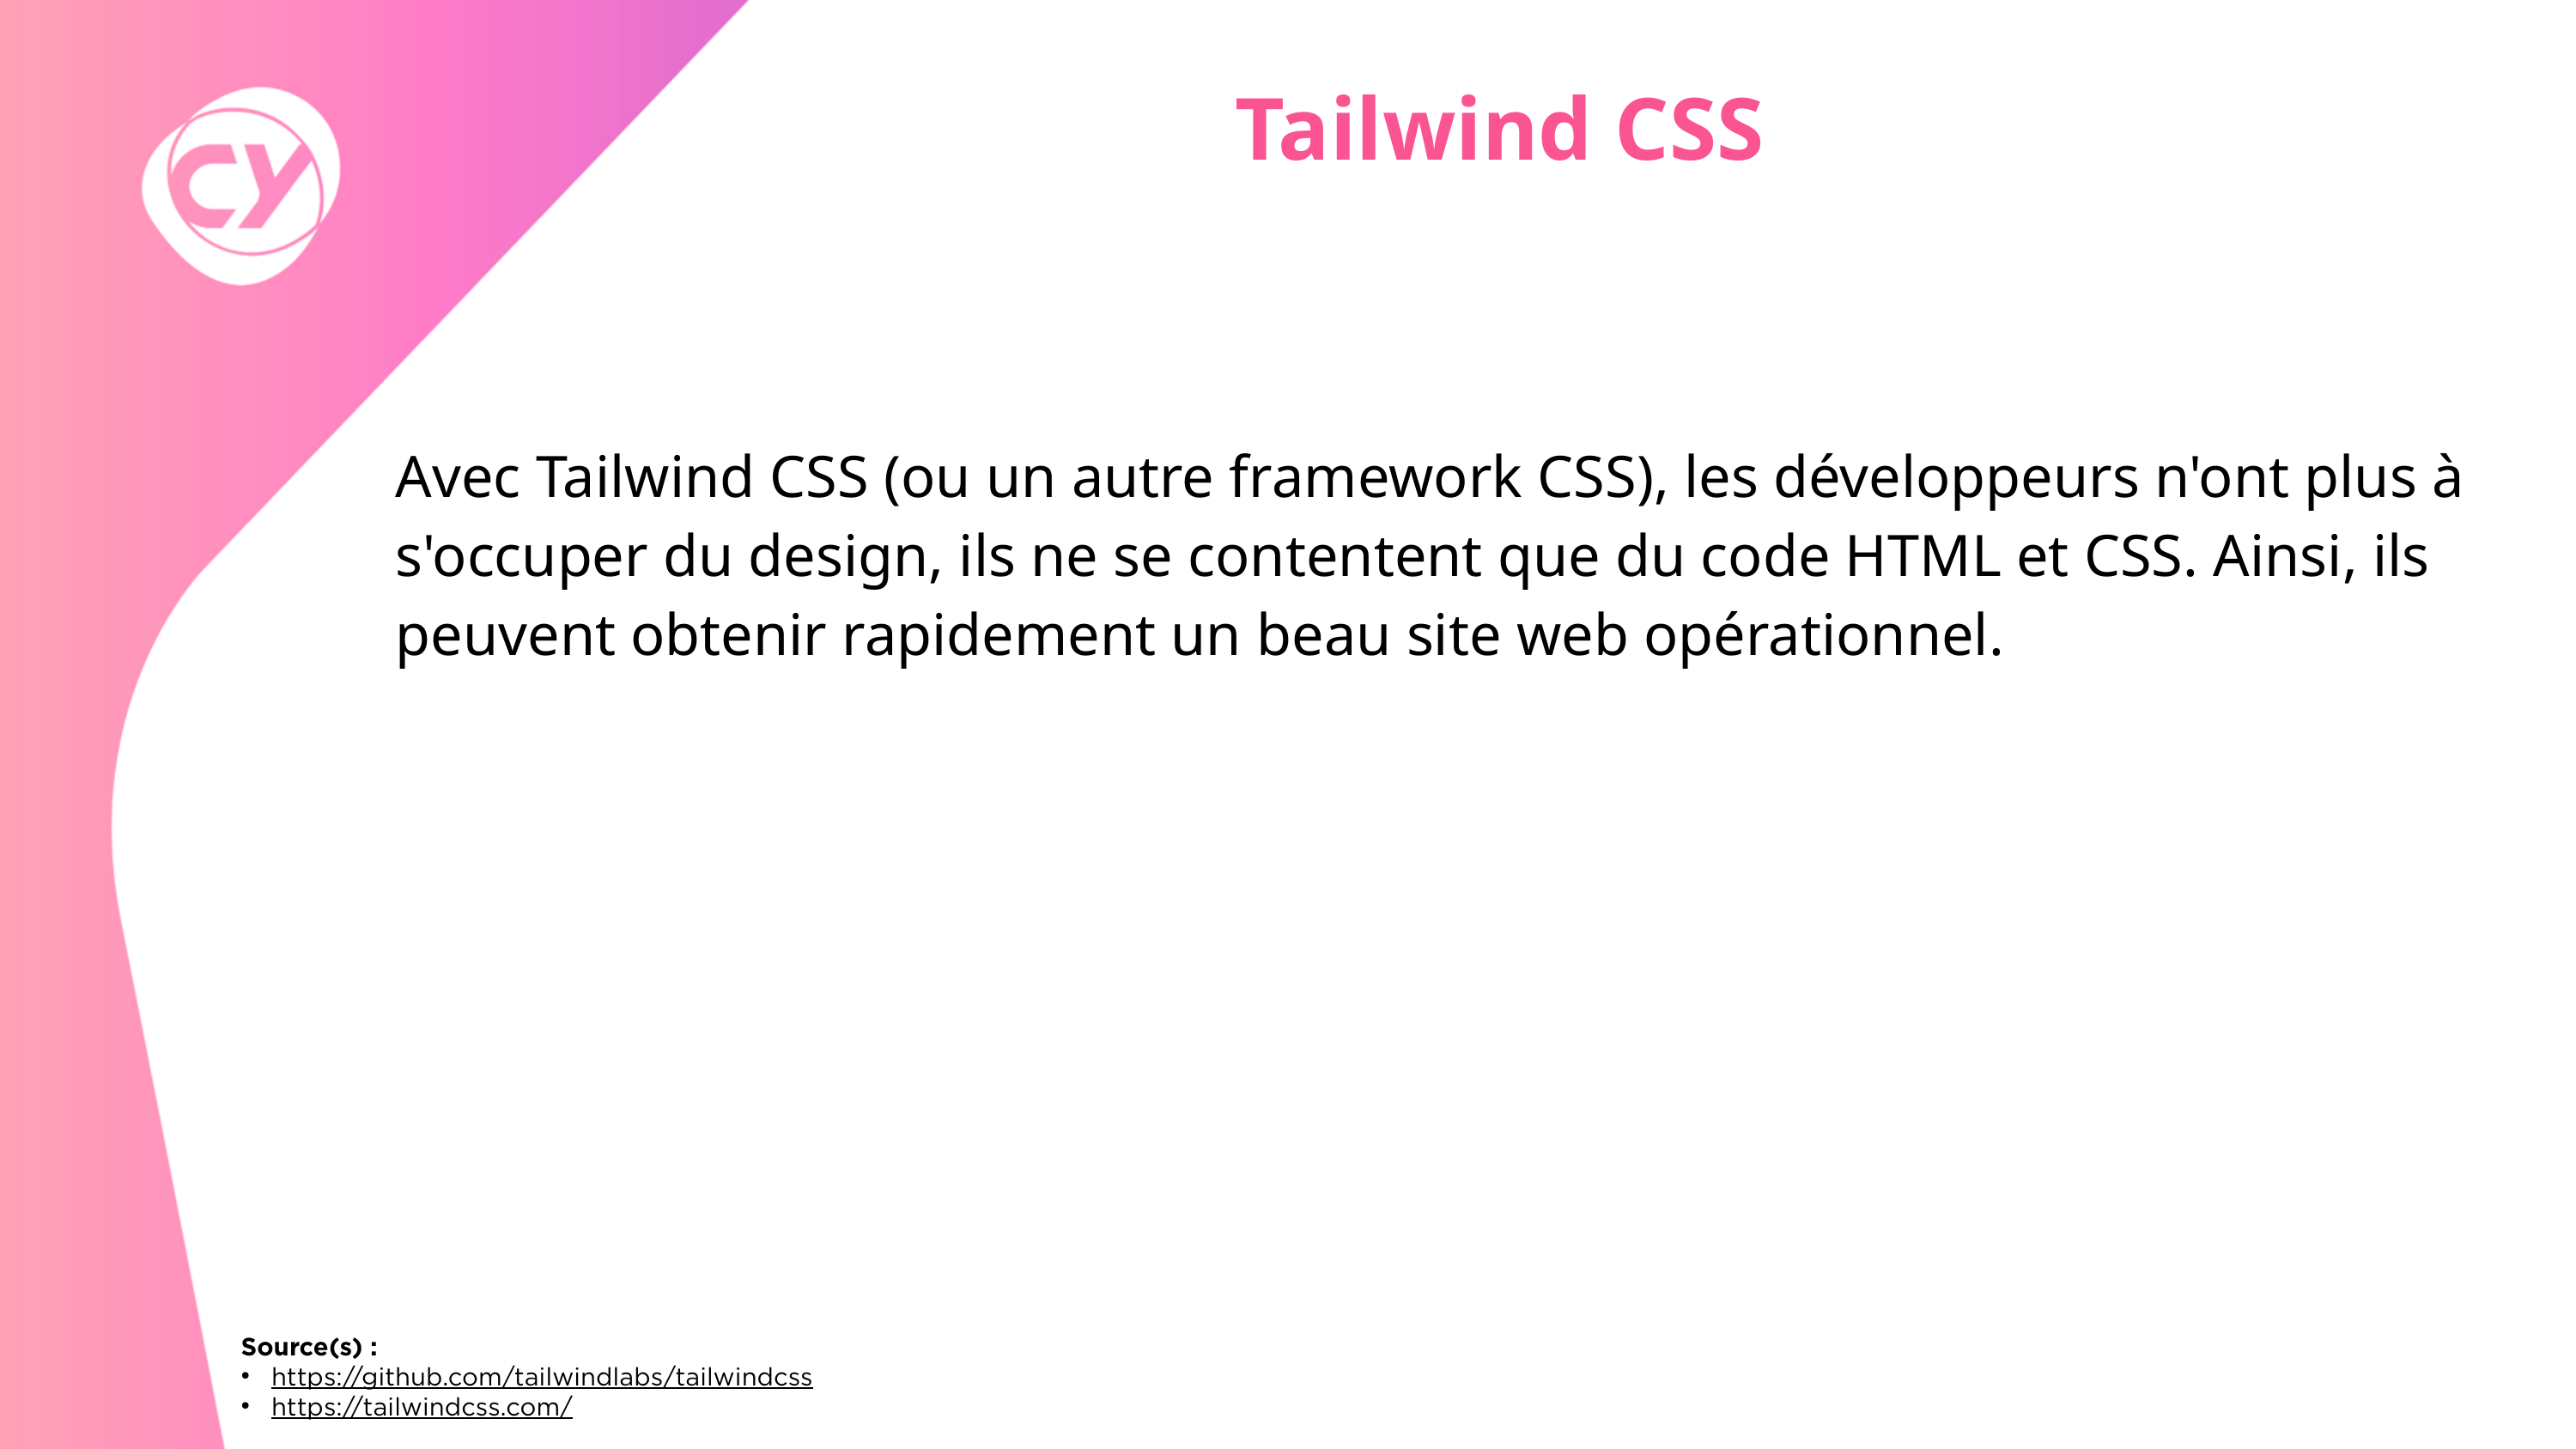

Tailwind CSS
Avec Tailwind CSS (ou un autre framework CSS), les développeurs n'ont plus à s'occuper du design, ils ne se contentent que du code HTML et CSS. Ainsi, ils peuvent obtenir rapidement un beau site web opérationnel.
Source(s) :
https://github.com/tailwindlabs/tailwindcss
https://tailwindcss.com/